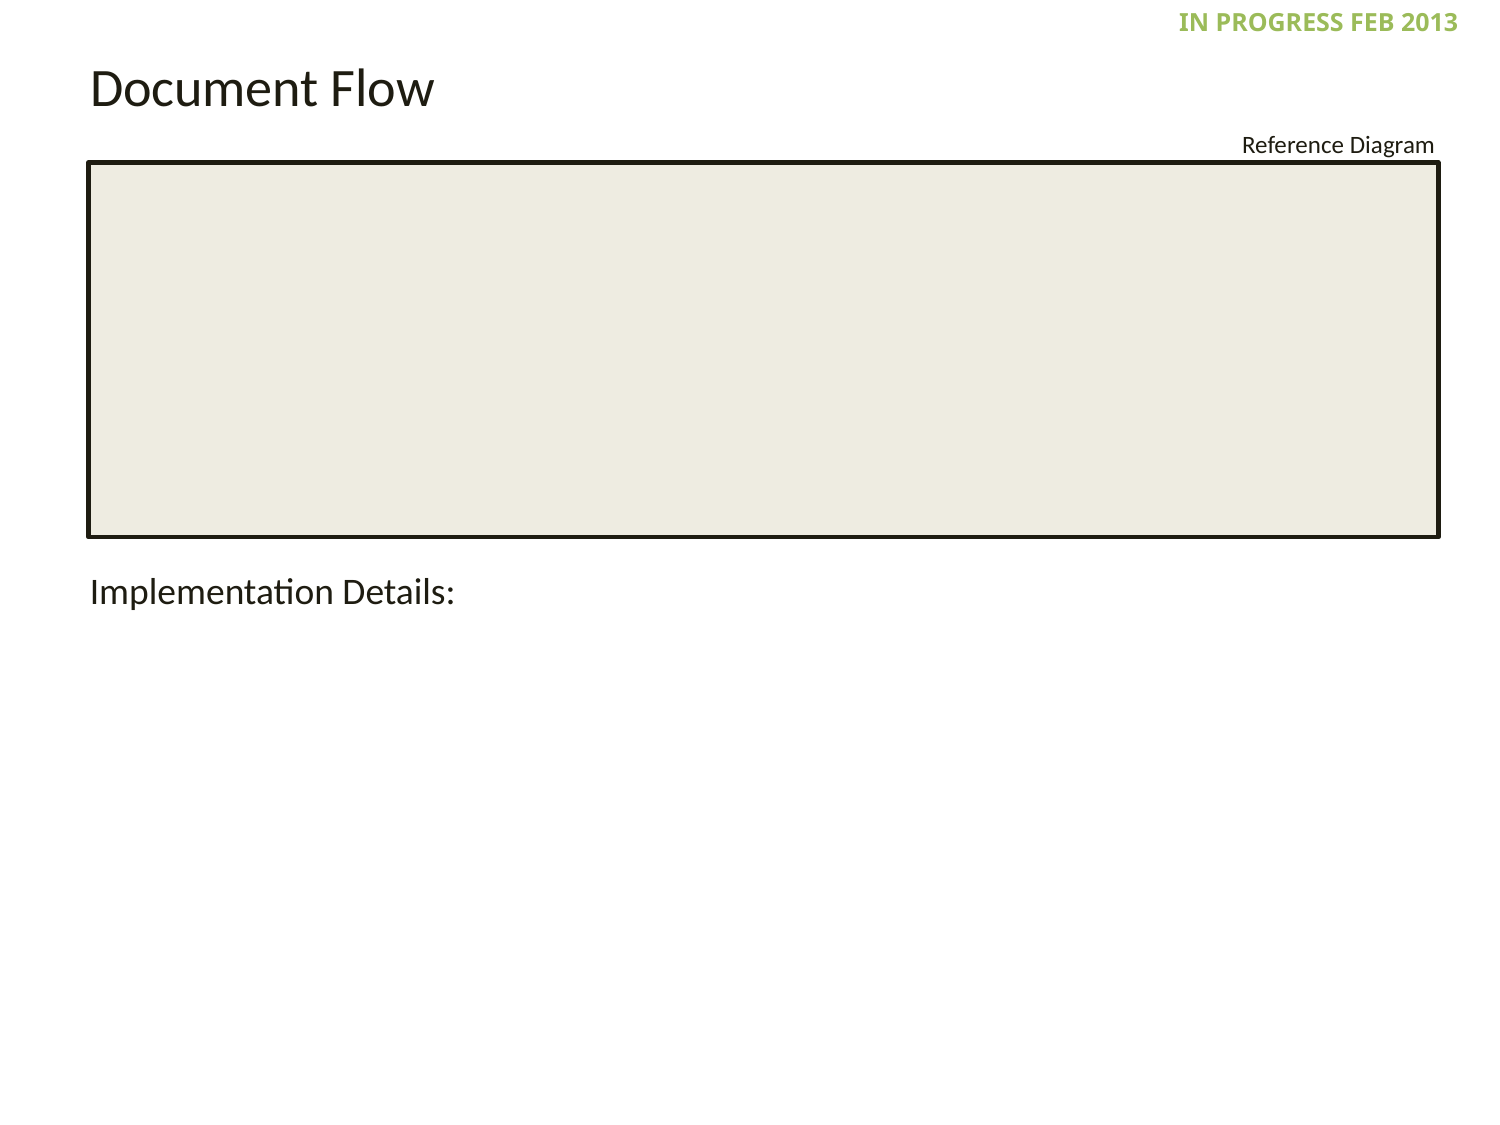

IN PROGRESS FEB 2013
# Document Flow
Reference Diagram
Implementation Details: